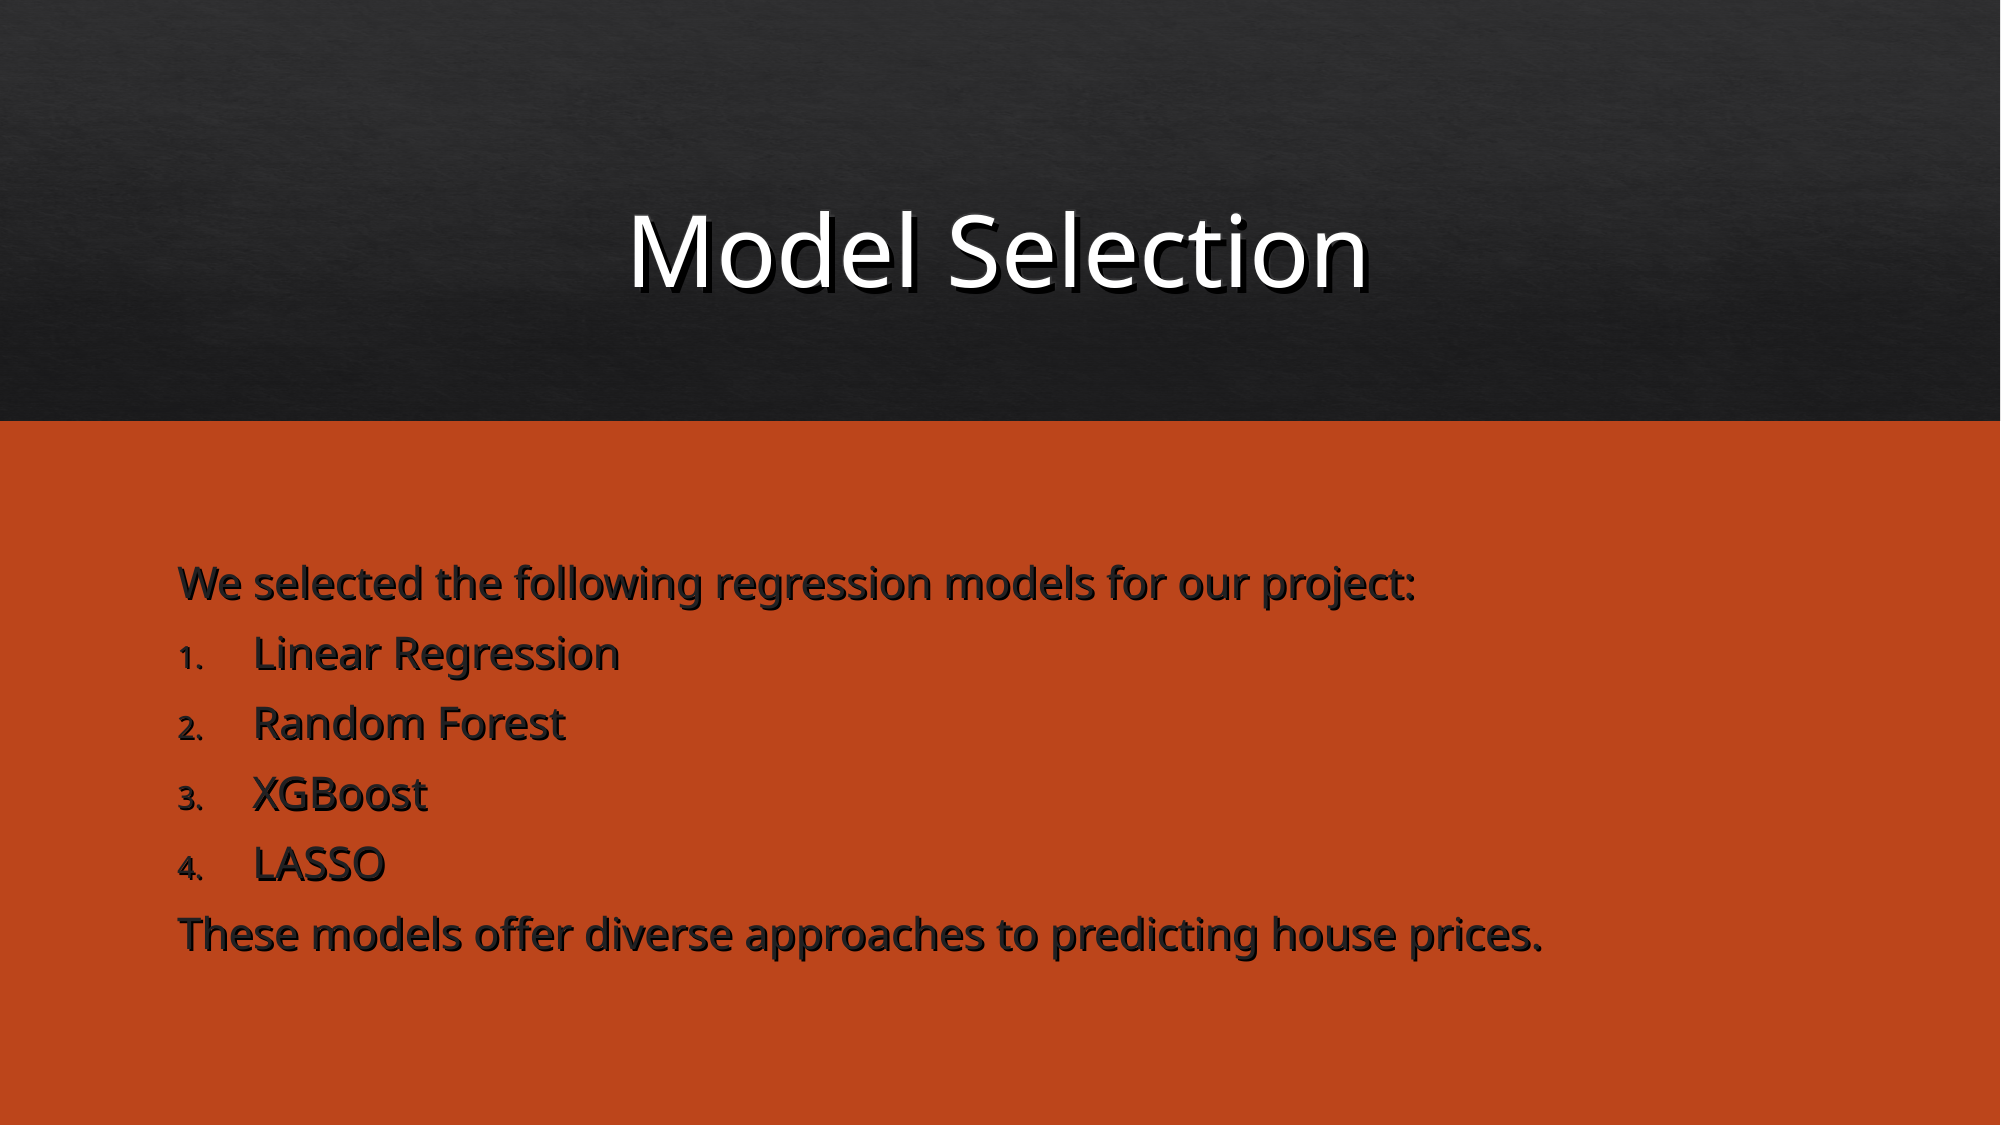

# Model Selection
We selected the following regression models for our project:
Linear Regression
Random Forest
XGBoost
LASSO
These models offer diverse approaches to predicting house prices.